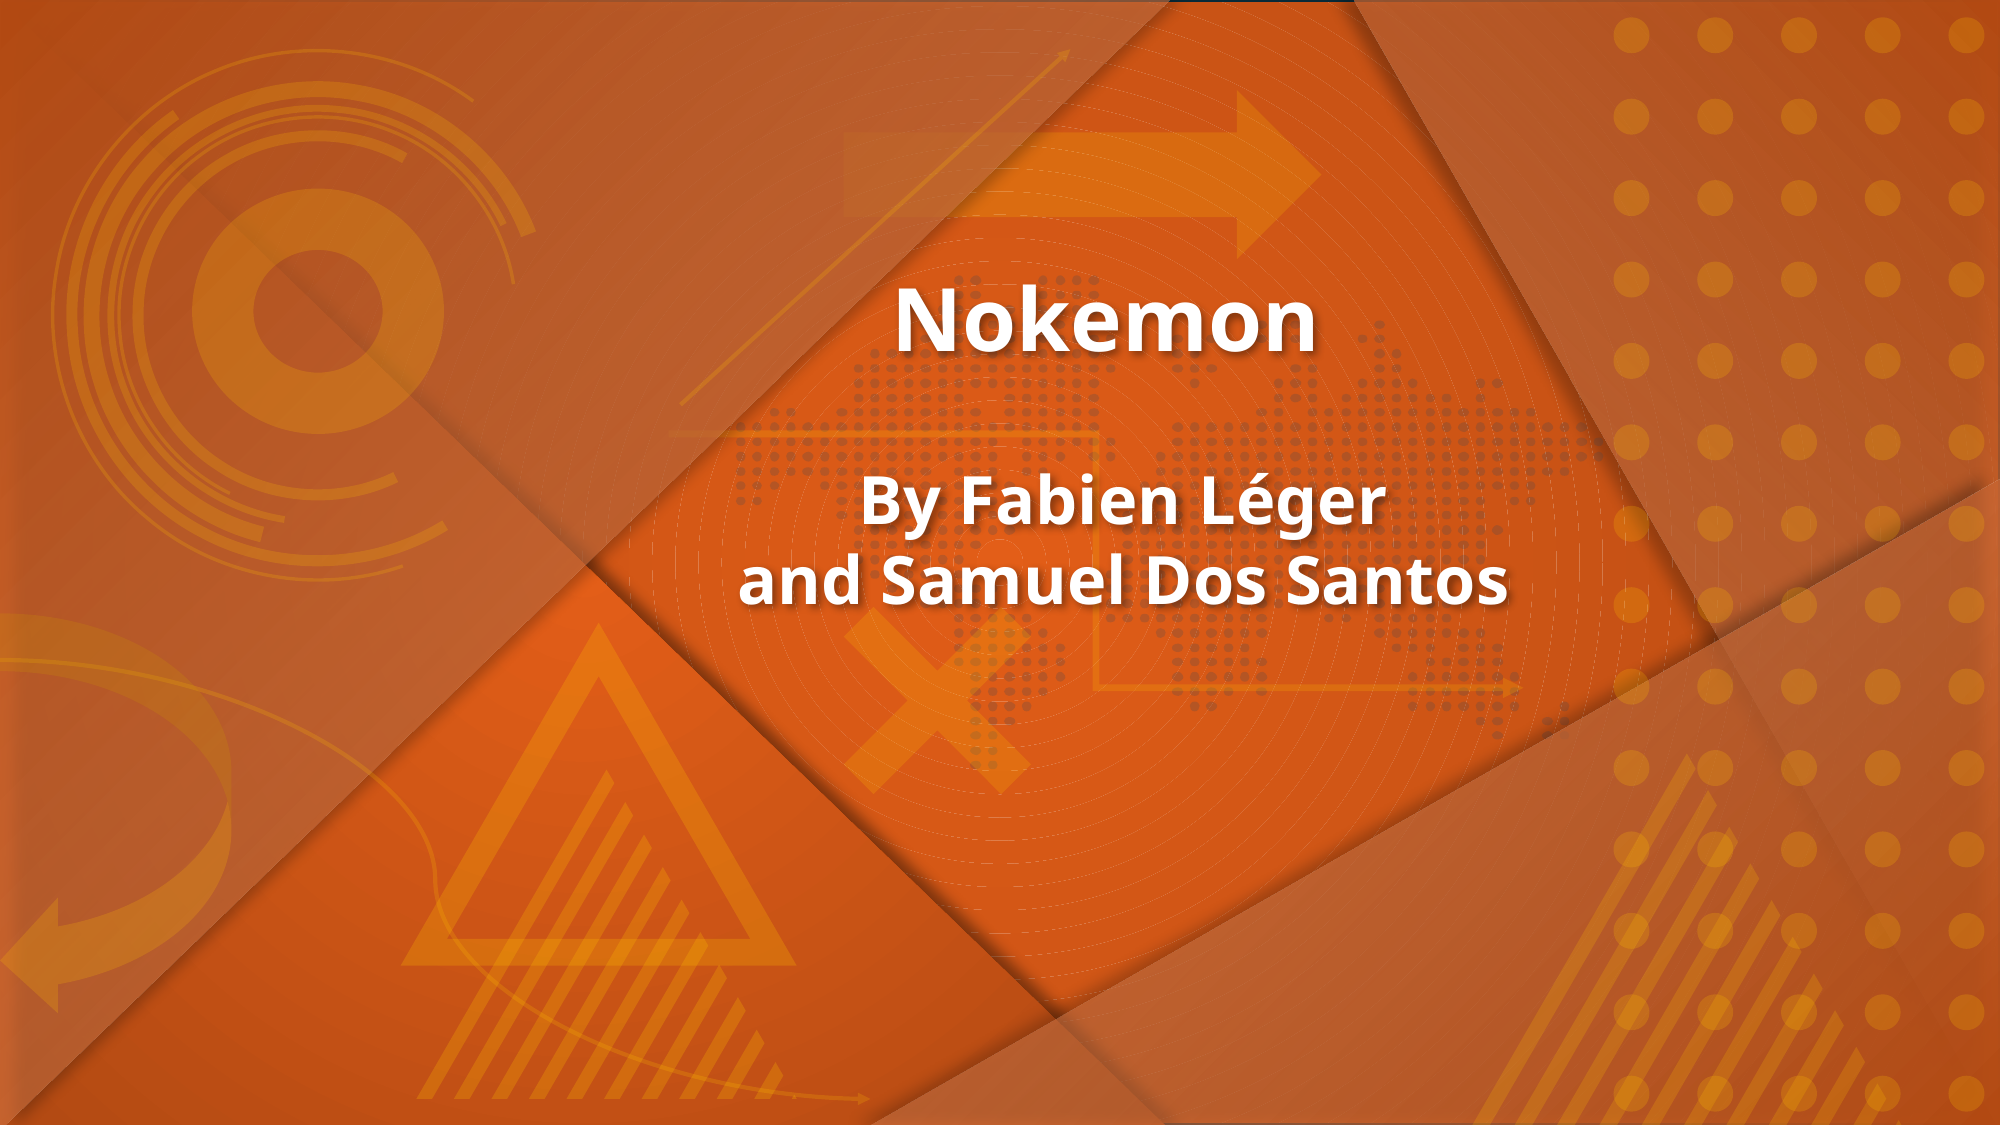

Nokemon
By Fabien Léger
and Samuel Dos Santos